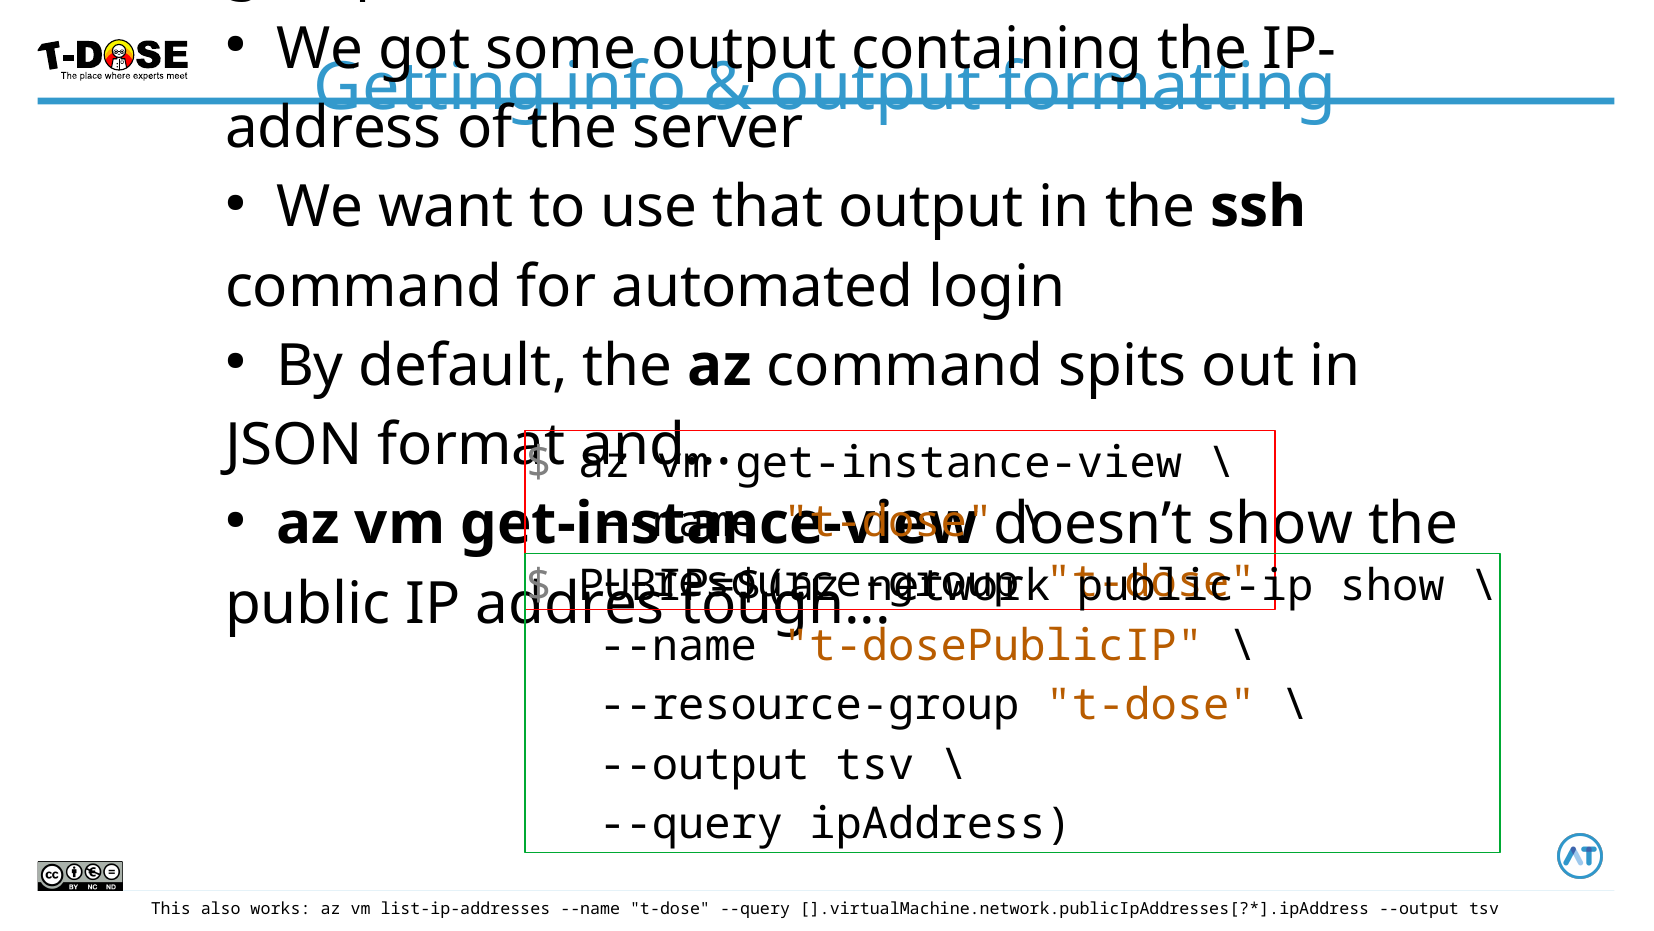

We have created some resources (resource group, virtual machine)
 We got some output containing the IP-address of the server
 We want to use that output in the ssh command for automated login
 By default, the az command spits out in JSON format and...
 az vm get-instance-view doesn’t show the public IP addres tough...
Getting info & output formatting
$ az vm get-instance-view \
	--name "t-dose" \
	--resource-group "t-dose"
$ PUBIP=$(az network public-ip show \
	--name "t-dosePublicIP" \
	--resource-group "t-dose" \
	--output tsv \
	--query ipAddress)
This also works: az vm list-ip-addresses --name "t-dose" --query [].virtualMachine.network.publicIpAddresses[?*].ipAddress --output tsv